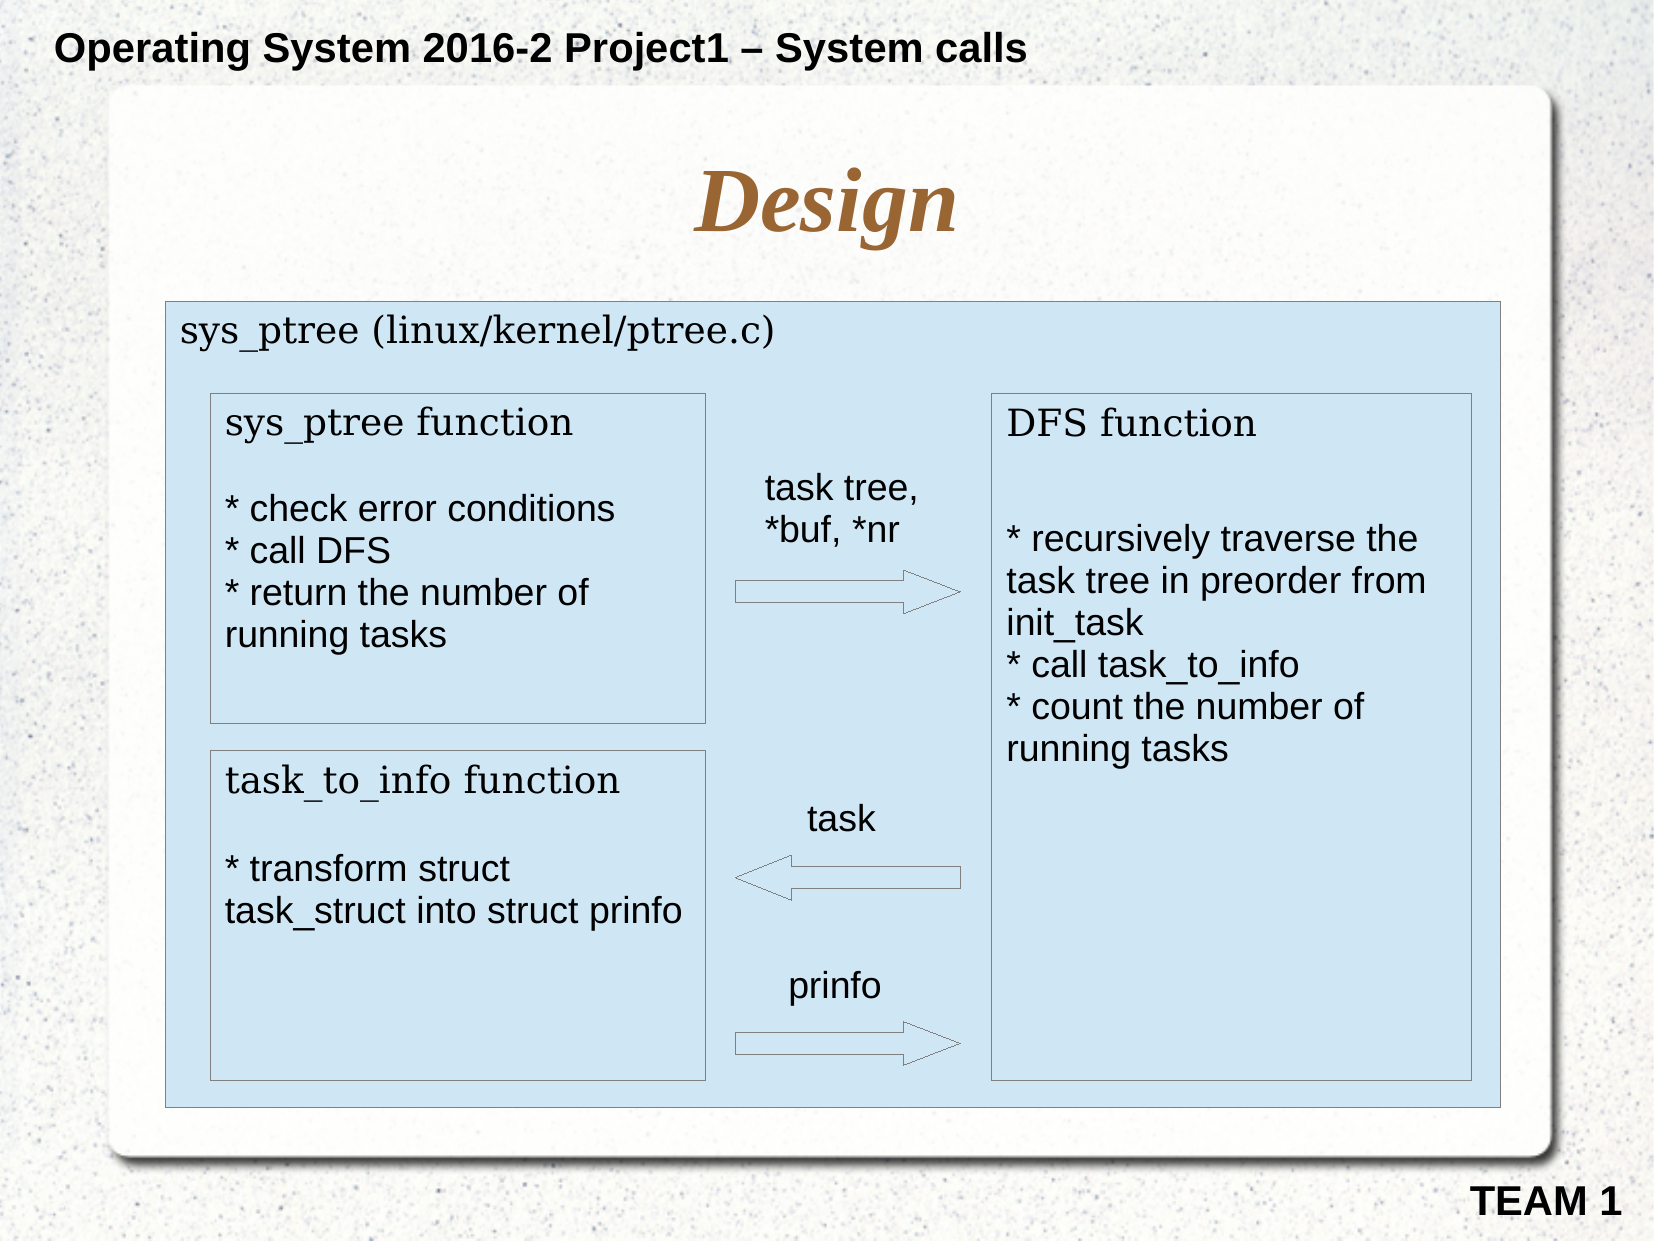

Operating System 2016-2 Project1 – System calls
# Design
sys_ptree (linux/kernel/ptree.c)
sys_ptree function
DFS function
task tree,
*buf, *nr
* check error conditions
* call DFS
* return the number of running tasks
* recursively traverse the task tree in preorder from init_task
* call task_to_info
* count the number of running tasks
task_to_info function
task
* transform struct task_struct into struct prinfo
prinfo
TEAM 1